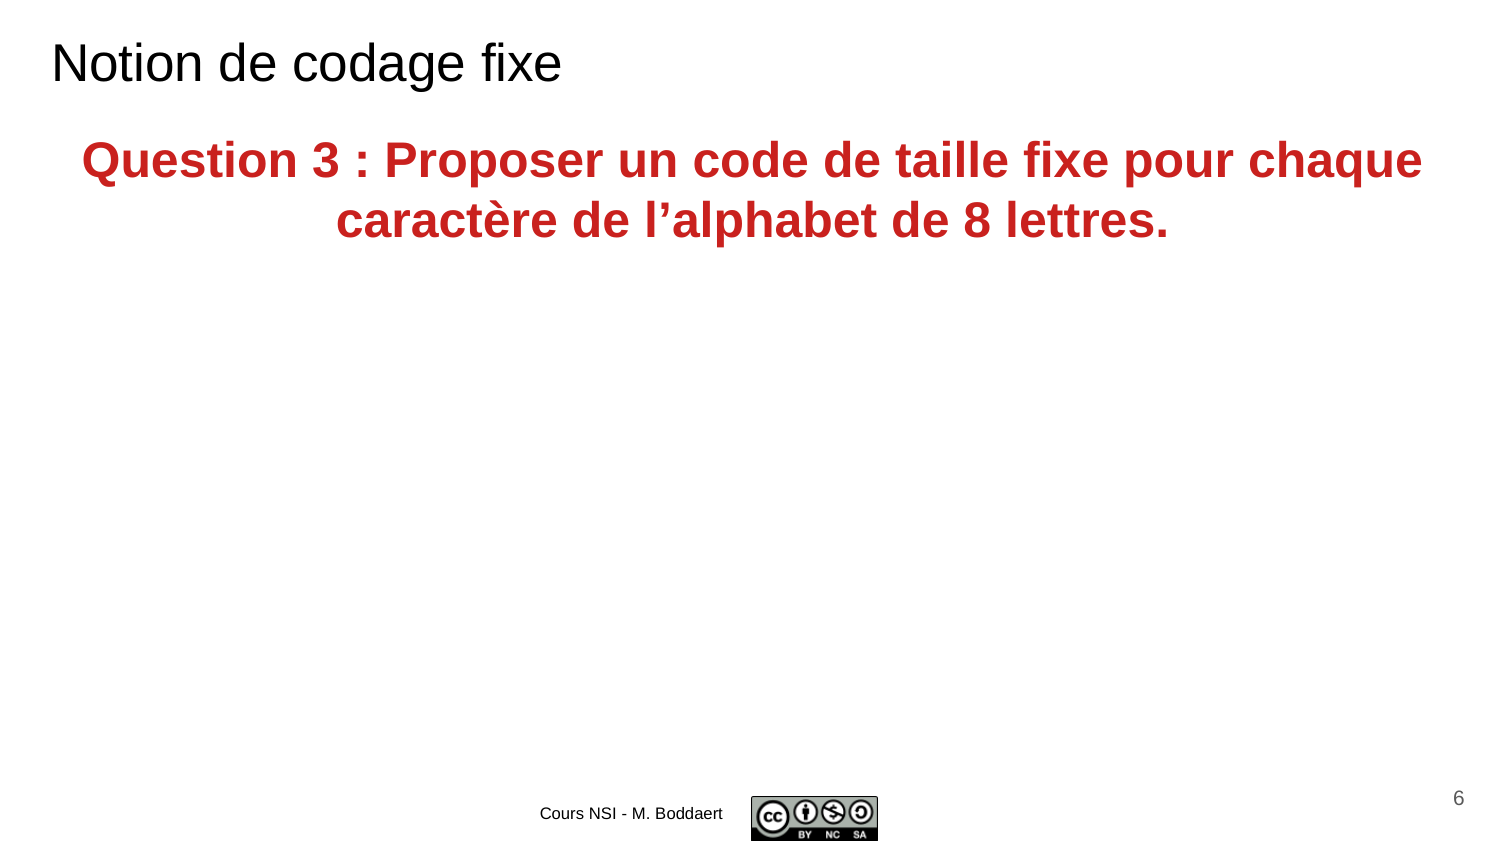

# Notion de codage fixe
Question 3 : Proposer un code de taille fixe pour chaque caractère de l’alphabet de 8 lettres.
| Lettre | A | B | C | D | E | F | G | H |
| --- | --- | --- | --- | --- | --- | --- | --- | --- |
| Code | 000 | 001 | 010 | 011 | 100 | 101 | 110 | 111 |